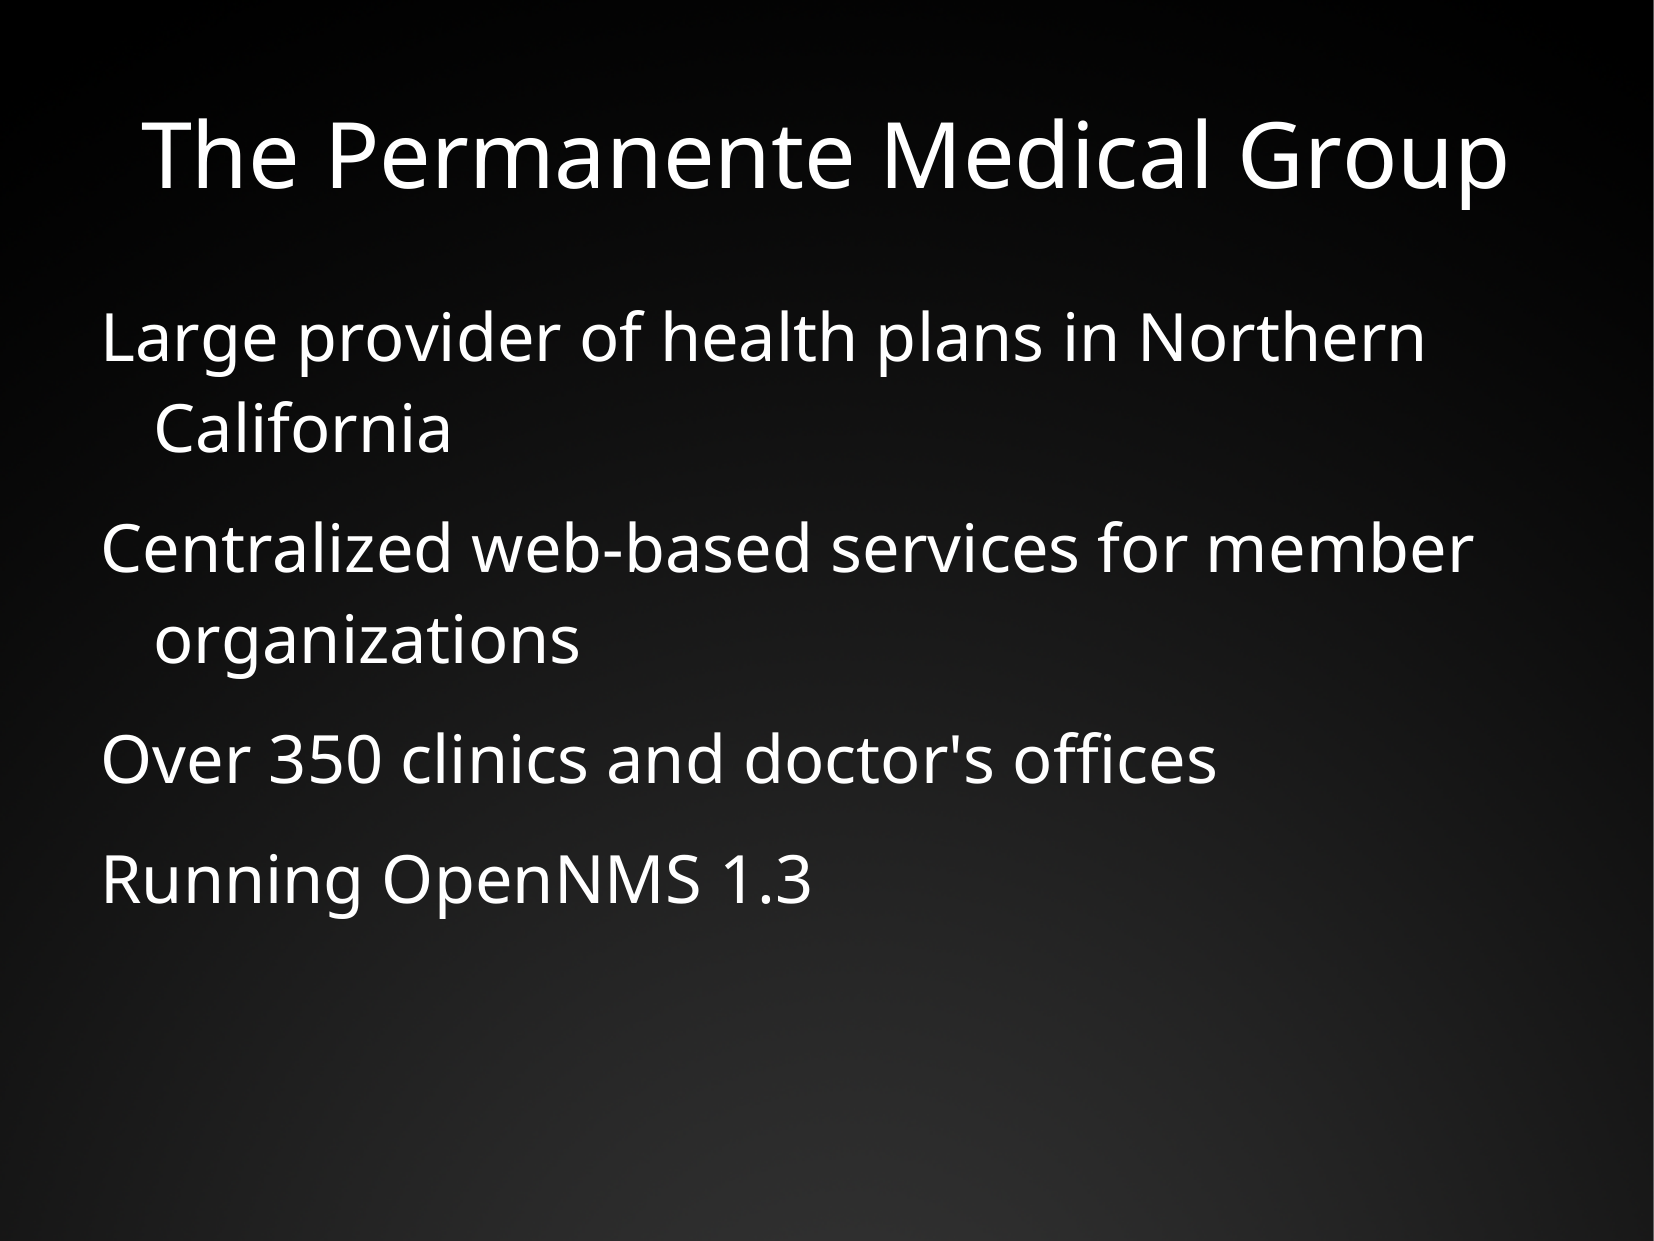

# The Permanente Medical Group
Large provider of health plans in Northern California
Centralized web-based services for member organizations
Over 350 clinics and doctor's offices
Running OpenNMS 1.3